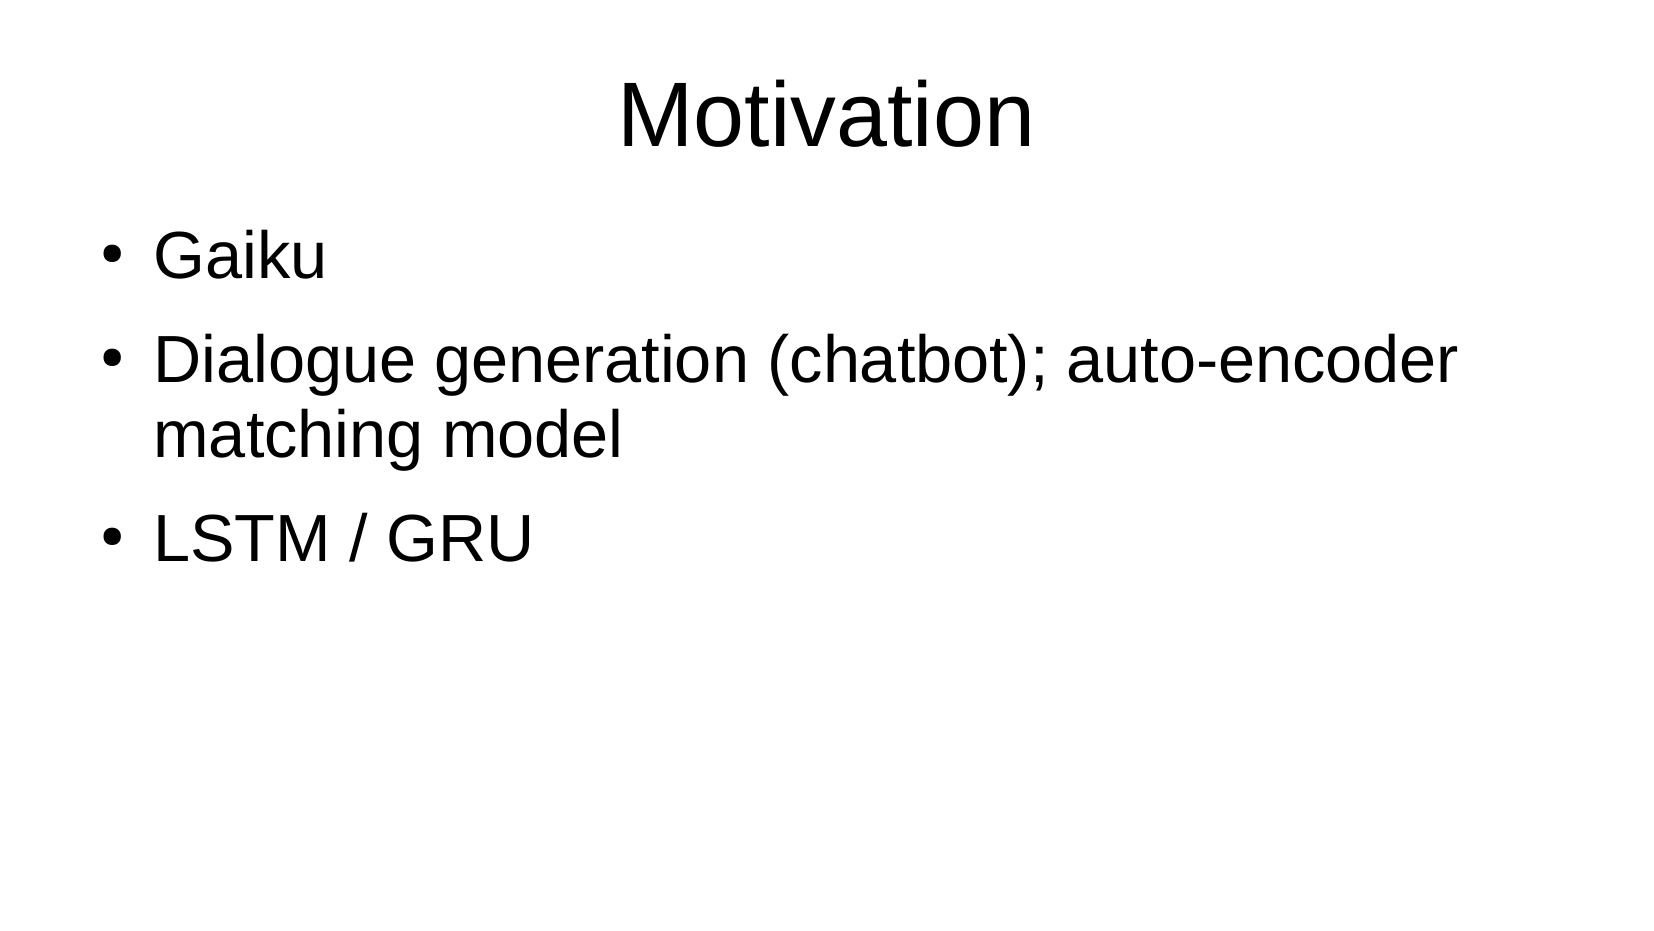

# Motivation
Gaiku
Dialogue generation (chatbot); auto-encoder matching model
LSTM / GRU